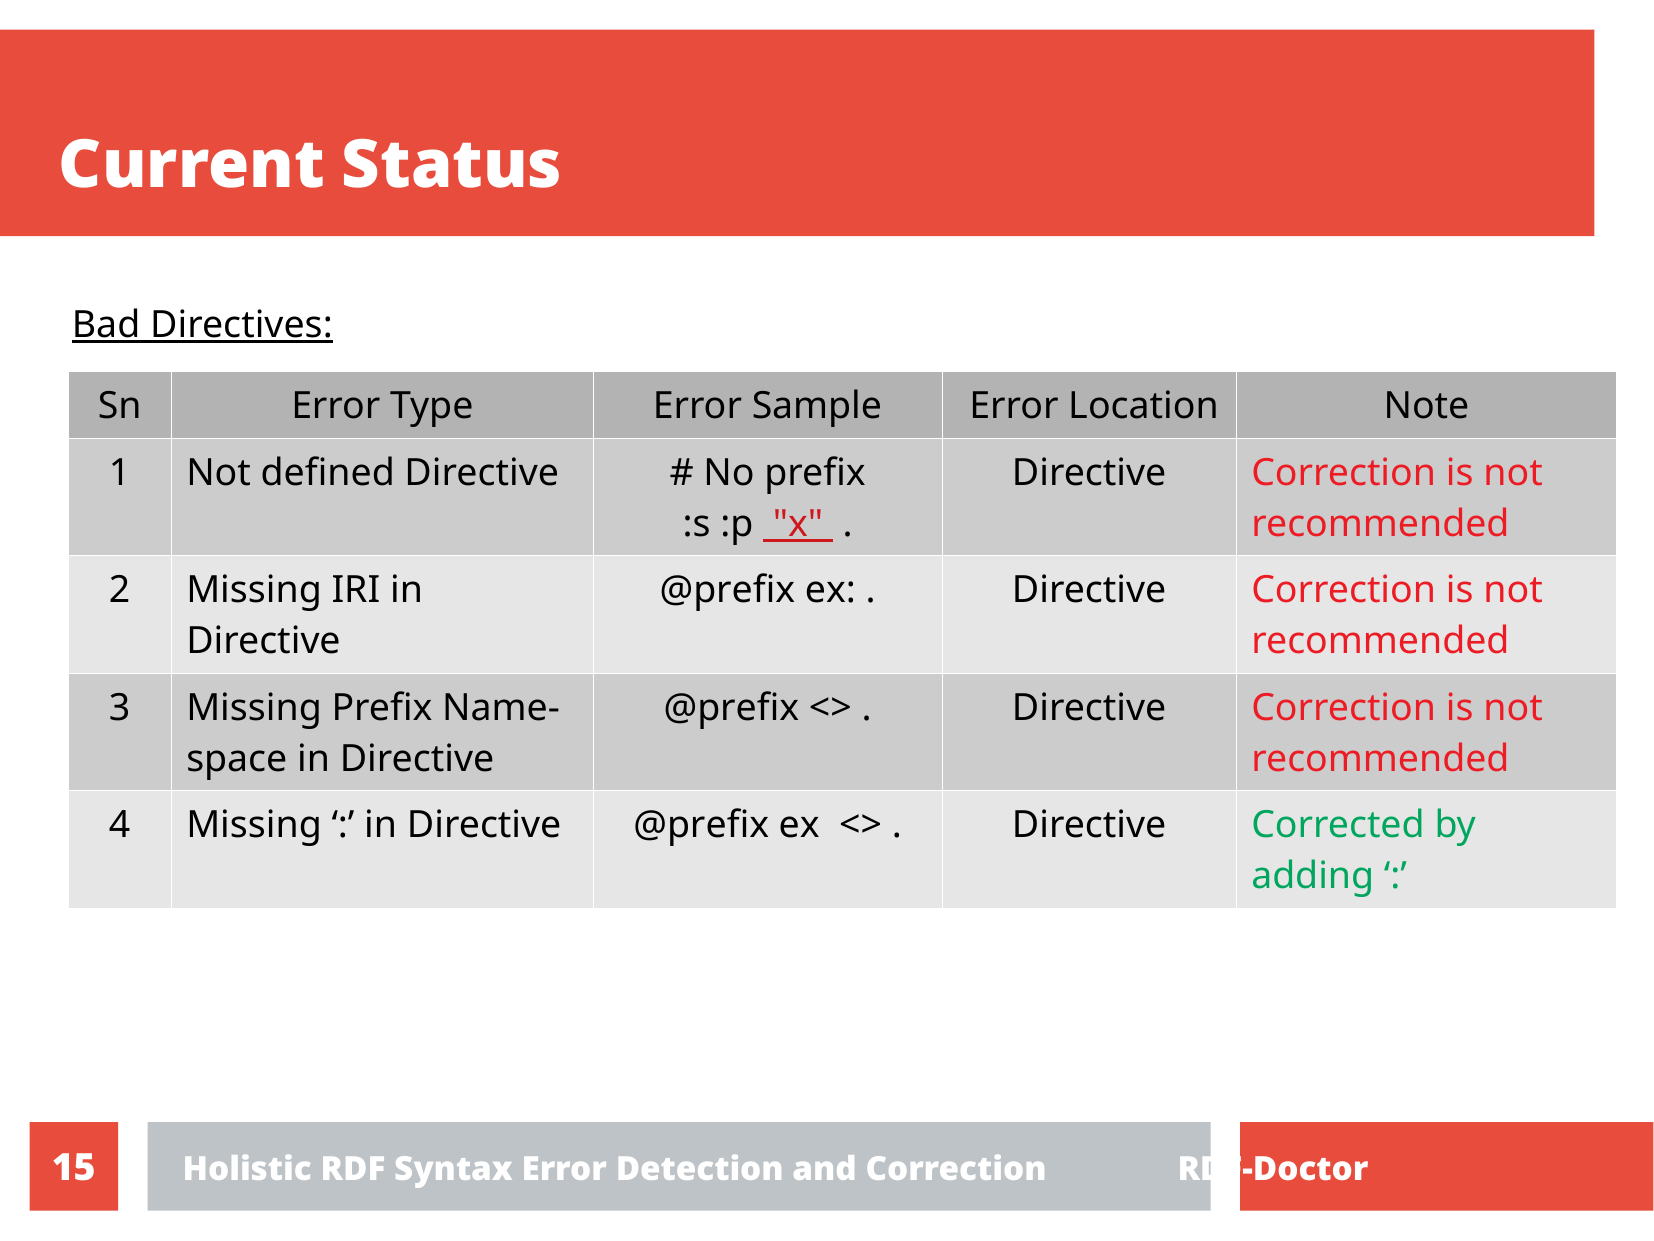

# Current Status
Bad Directives:
| Sn | Error Type | Error Sample | Error Location | Note |
| --- | --- | --- | --- | --- |
| 1 | Not defined Directive | # No prefix :s :p "x" . | Directive | Correction is not recommended |
| 2 | Missing IRI in Directive | @prefix ex: . | Directive | Correction is not recommended |
| 3 | Missing Prefix Name-space in Directive | @prefix <> . | Directive | Correction is not recommended |
| 4 | Missing ‘:’ in Directive | @prefix ex <> . | Directive | Corrected by adding ‘:’ |
15
Holistic RDF Syntax Error Detection and Correction RDF-Doctor